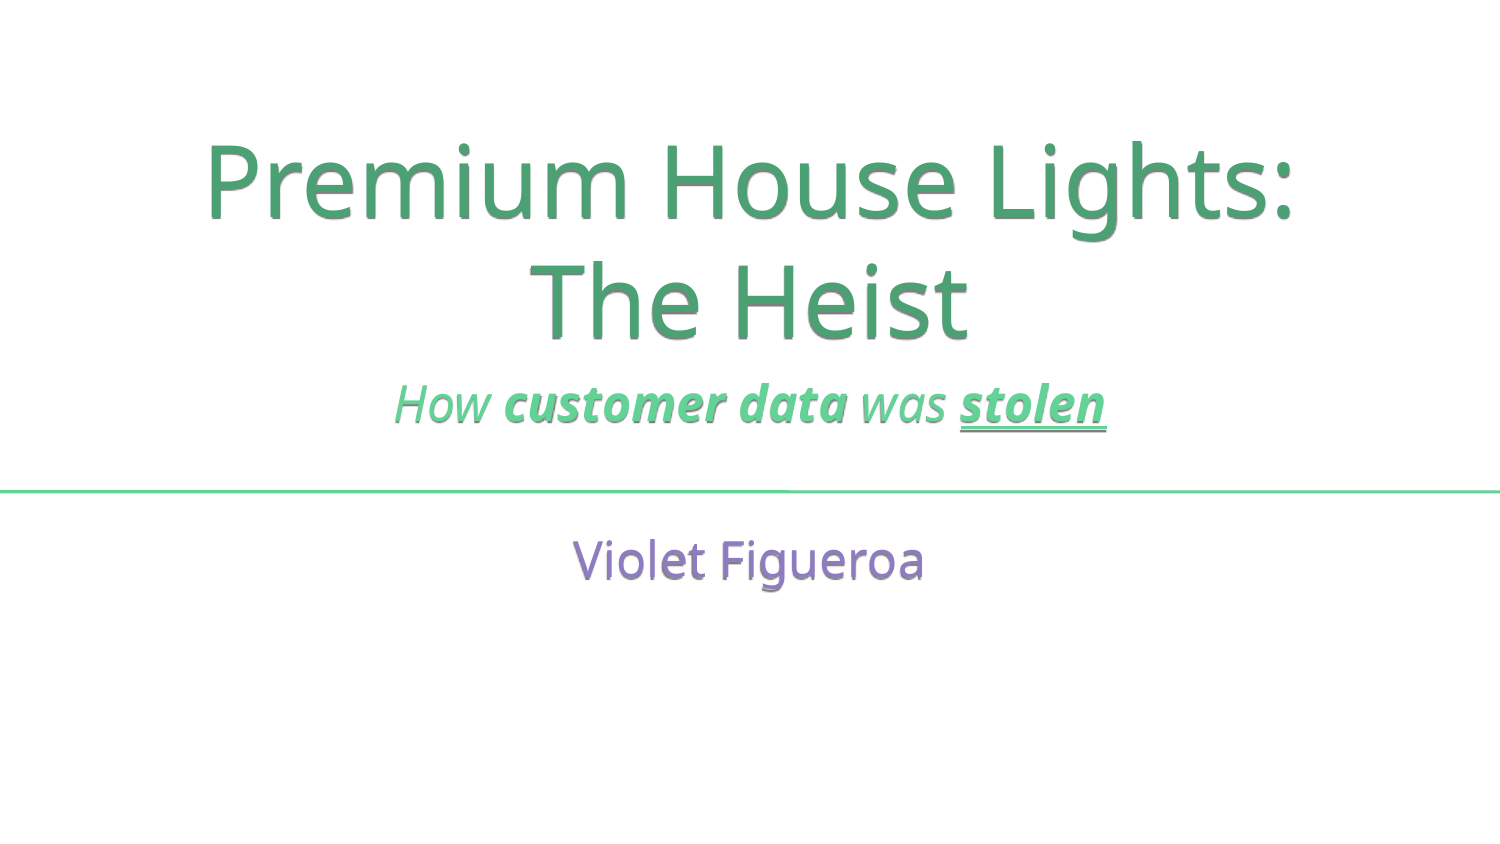

# Premium House Lights: The Heist
How customer data was stolen
Violet Figueroa